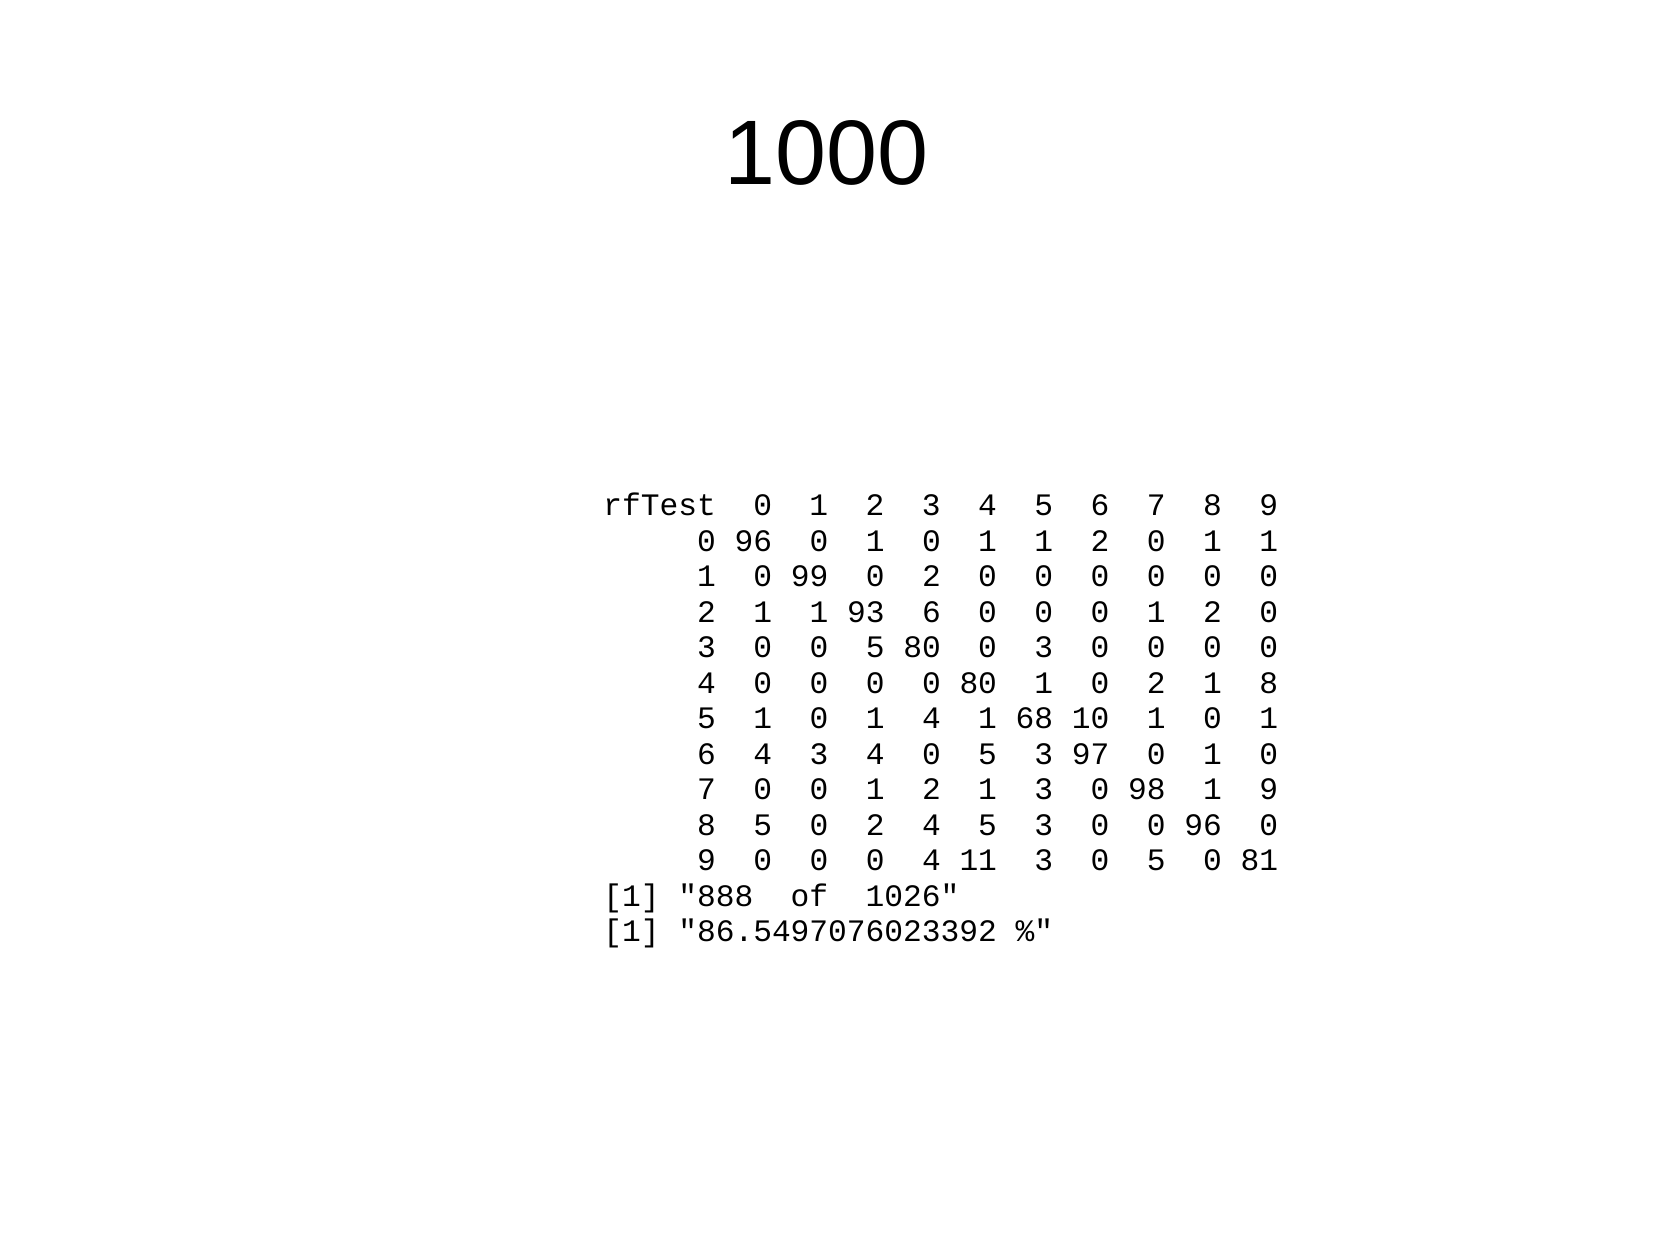

# 1000
rfTest 0 1 2 3 4 5 6 7 8 9
 0 96 0 1 0 1 1 2 0 1 1
 1 0 99 0 2 0 0 0 0 0 0
 2 1 1 93 6 0 0 0 1 2 0
 3 0 0 5 80 0 3 0 0 0 0
 4 0 0 0 0 80 1 0 2 1 8
 5 1 0 1 4 1 68 10 1 0 1
 6 4 3 4 0 5 3 97 0 1 0
 7 0 0 1 2 1 3 0 98 1 9
 8 5 0 2 4 5 3 0 0 96 0
 9 0 0 0 4 11 3 0 5 0 81
[1] "888 of 1026"
[1] "86.5497076023392 %"